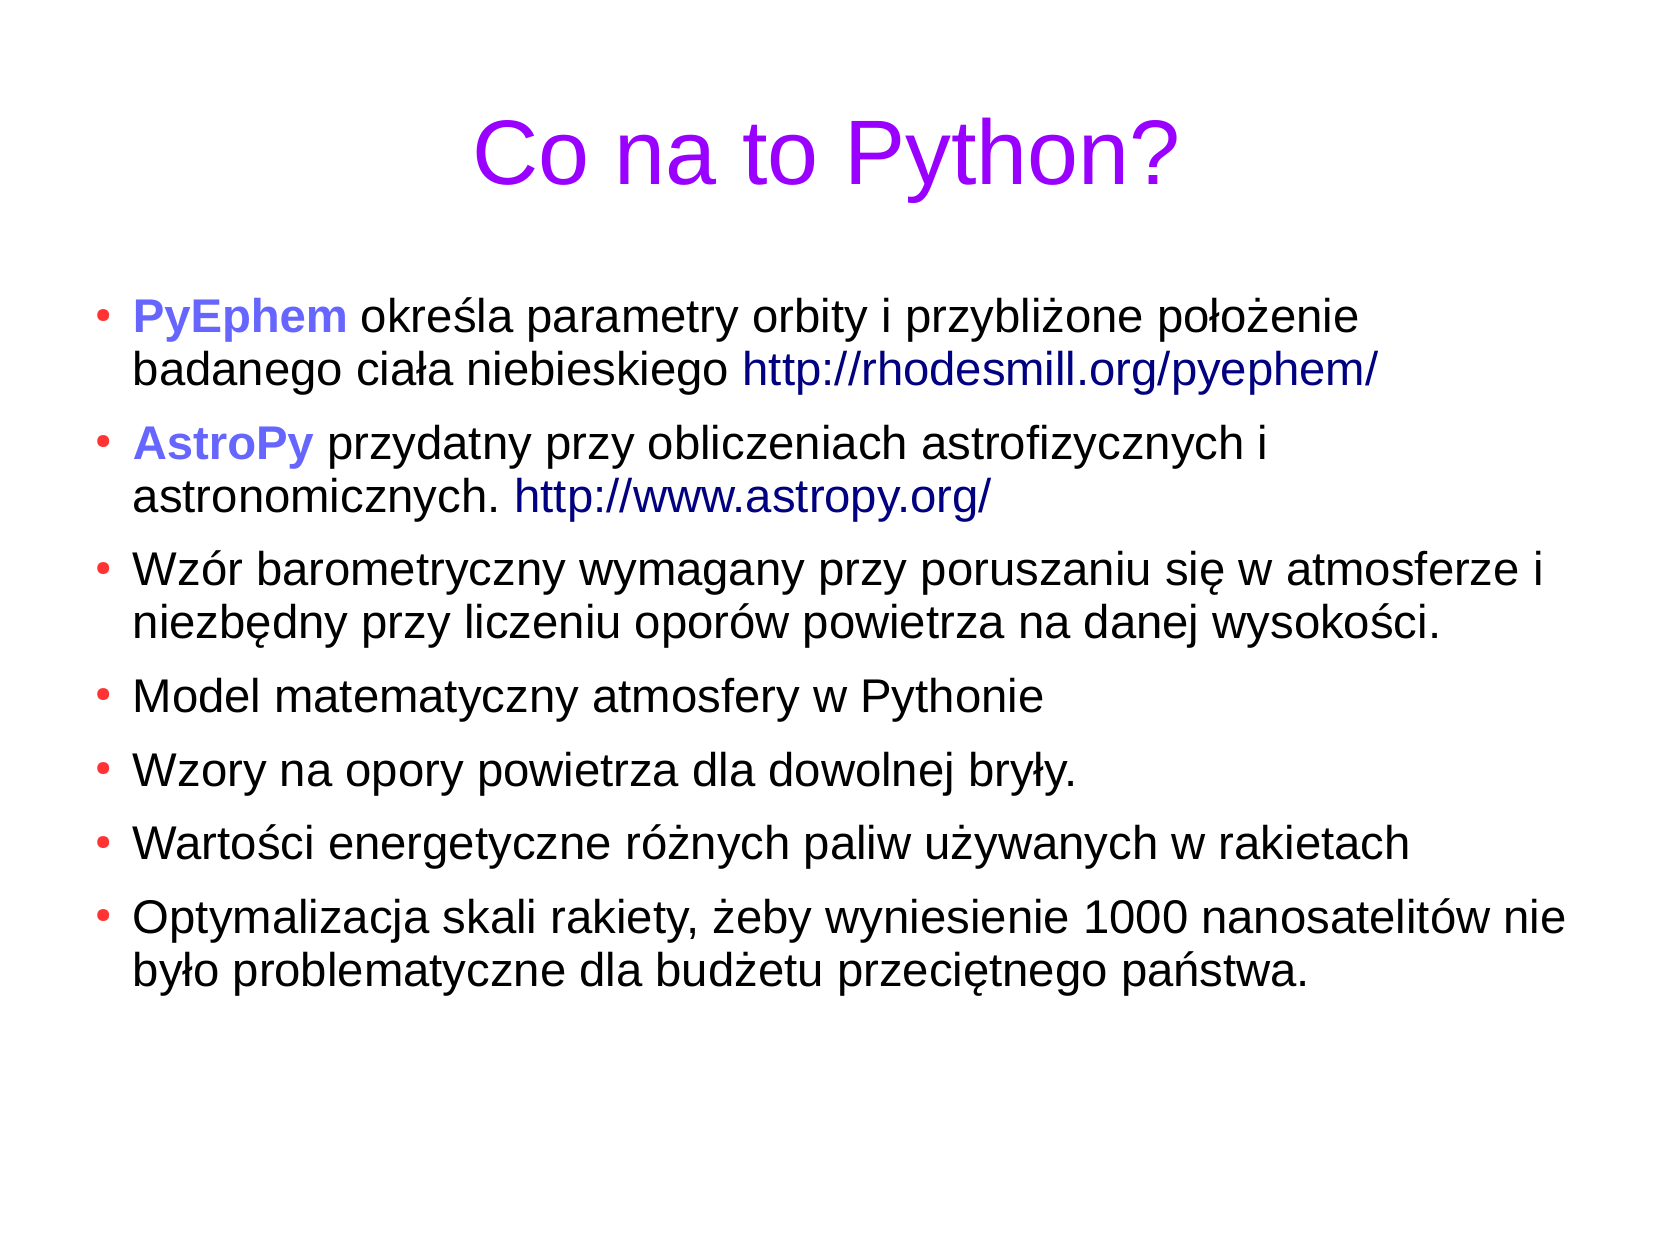

# Co na to Python?
PyEphem określa parametry orbity i przybliżone położenie badanego ciała niebieskiego http://rhodesmill.org/pyephem/
AstroPy przydatny przy obliczeniach astrofizycznych i astronomicznych. http://www.astropy.org/
Wzór barometryczny wymagany przy poruszaniu się w atmosferze i niezbędny przy liczeniu oporów powietrza na danej wysokości.
Model matematyczny atmosfery w Pythonie
Wzory na opory powietrza dla dowolnej bryły.
Wartości energetyczne różnych paliw używanych w rakietach
Optymalizacja skali rakiety, żeby wyniesienie 1000 nanosatelitów nie było problematyczne dla budżetu przeciętnego państwa.